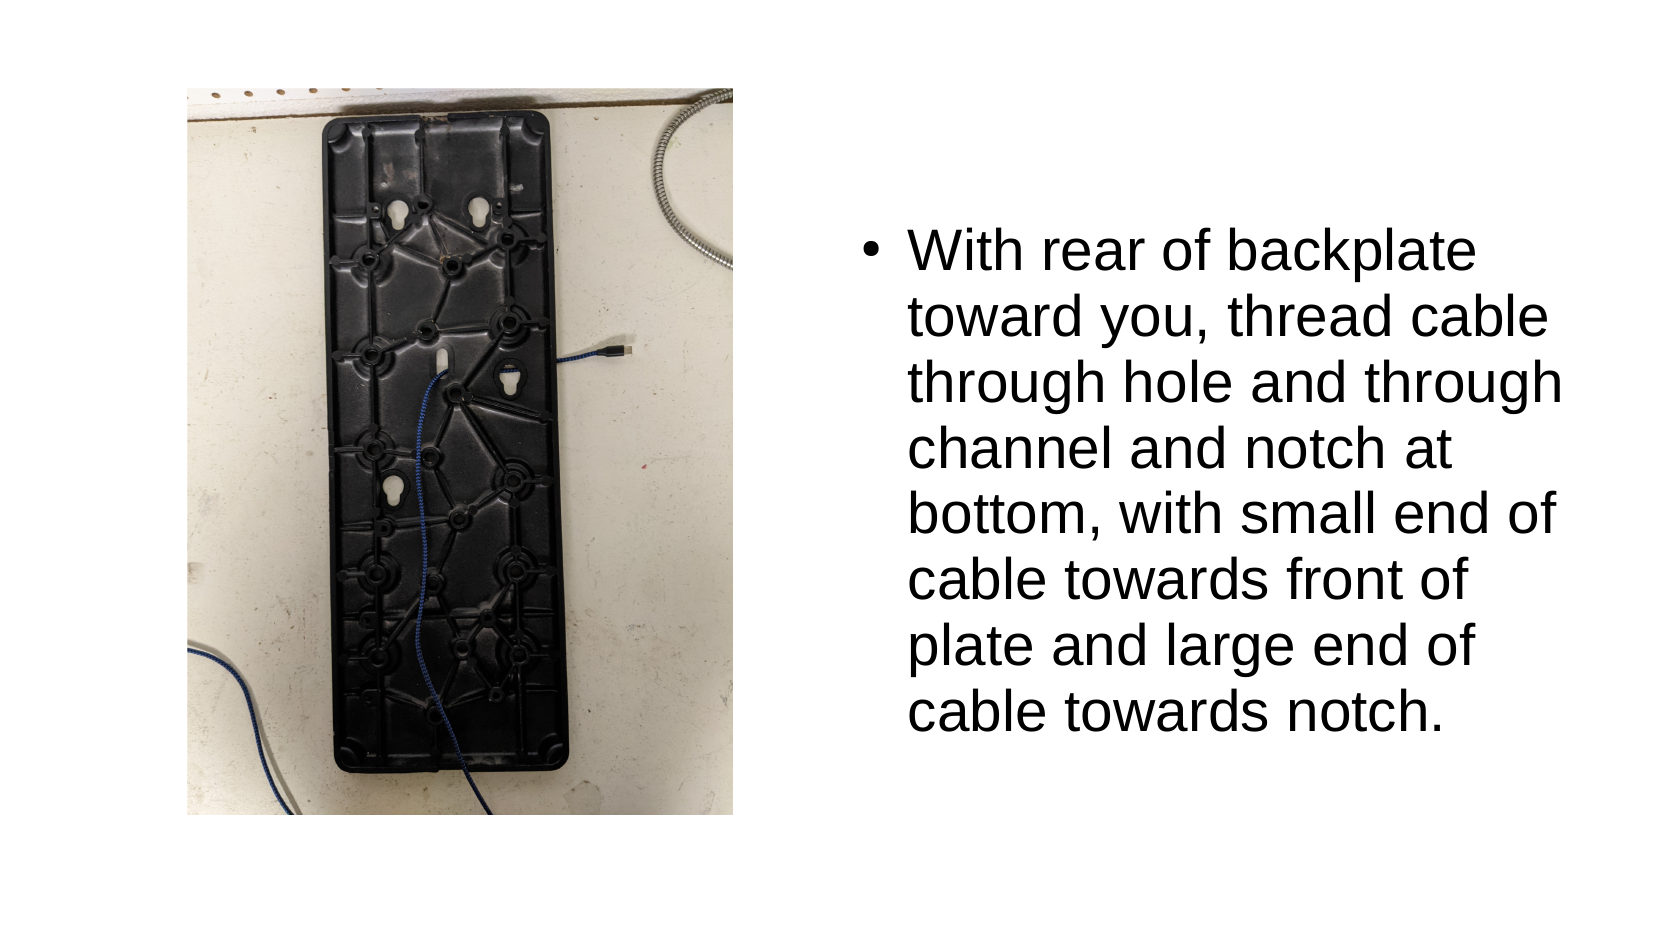

#
With rear of backplate toward you, thread cable through hole and through channel and notch at bottom, with small end of cable towards front of plate and large end of cable towards notch.